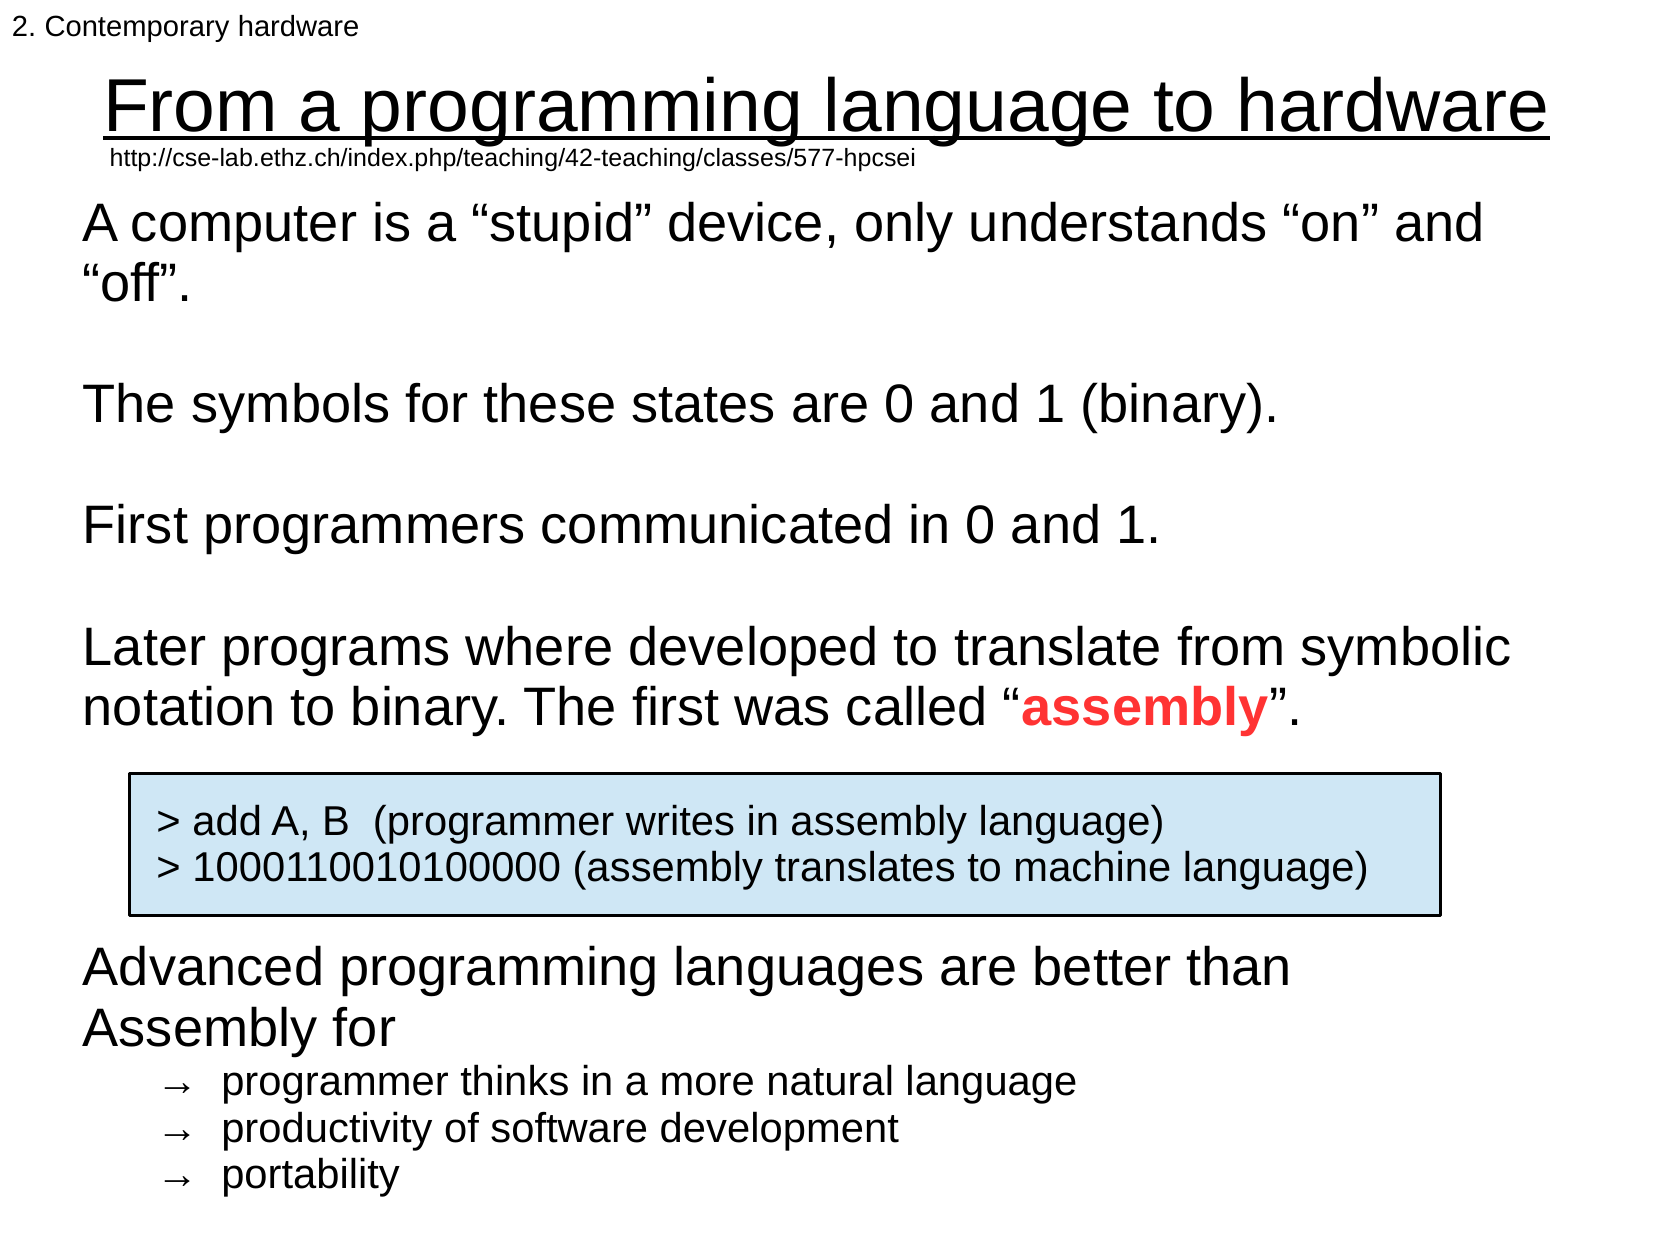

# From a programming language to hardware
2. Contemporary hardware
http://cse-lab.ethz.ch/index.php/teaching/42-teaching/classes/577-hpcsei
A computer is a “stupid” device, only understands “on” and “off”.
The symbols for these states are 0 and 1 (binary).
First programmers communicated in 0 and 1.
Later programs where developed to translate from symbolic notation to binary. The first was called “assembly”.
	> add A, B (programmer writes in assembly language)
	> 1000110010100000 (assembly translates to machine language)
Advanced programming languages are better than Assembly for
	→ programmer thinks in a more natural language
	→ productivity of software development
	→ portability